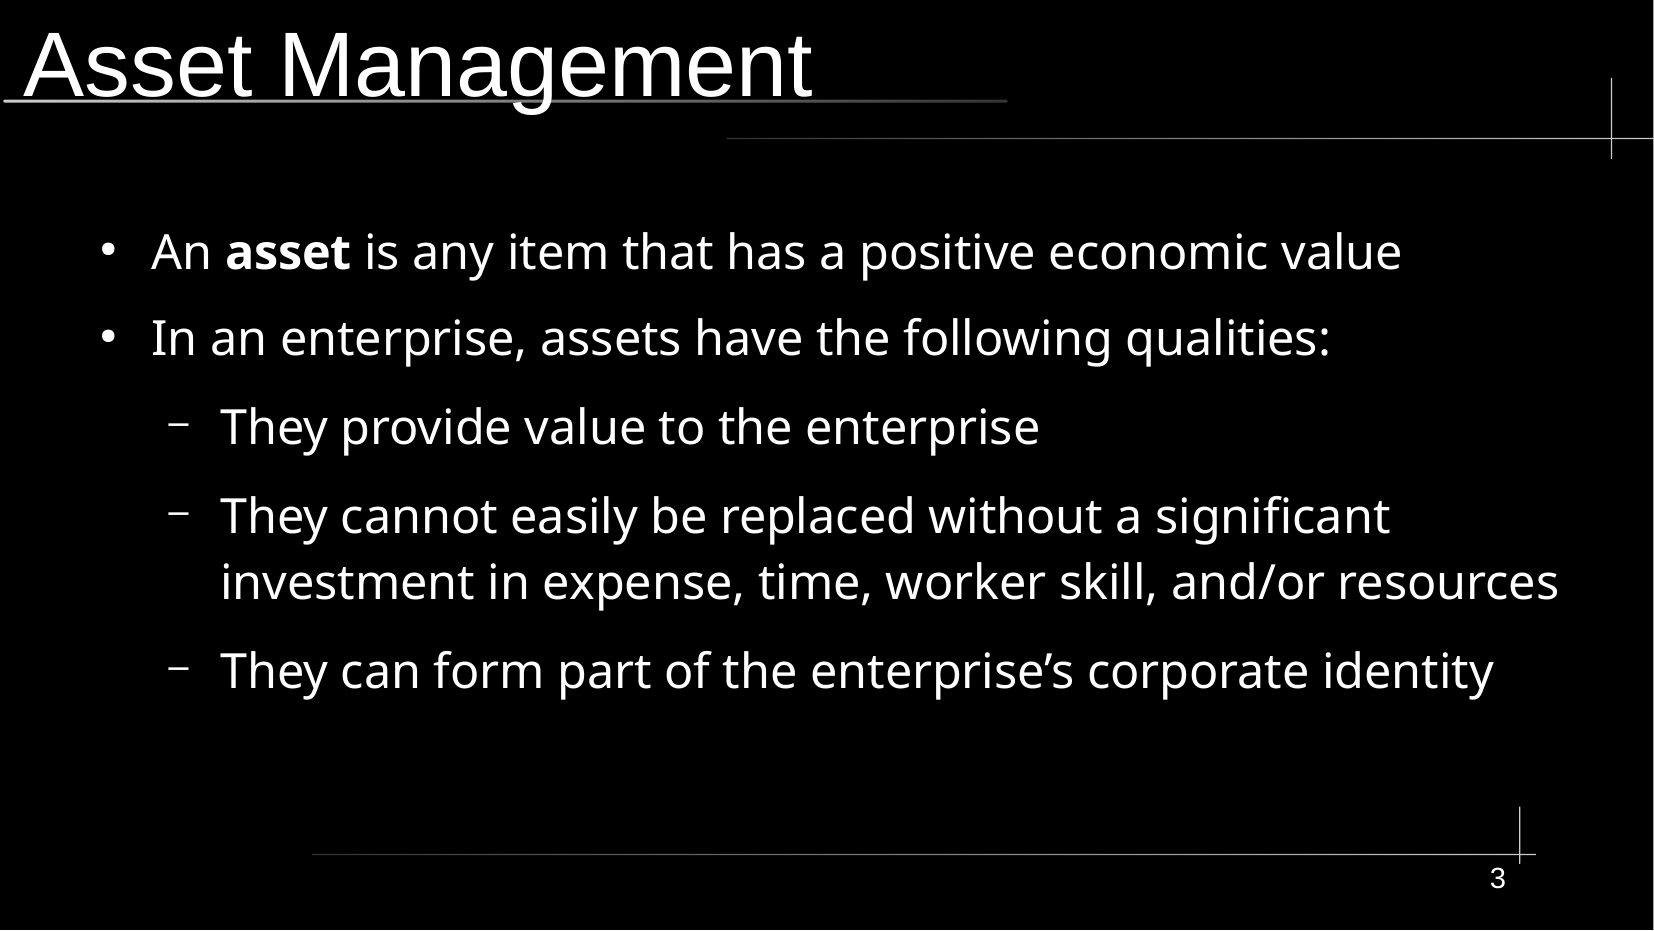

# Asset Management
An asset is any item that has a positive economic value
In an enterprise, assets have the following qualities:
They provide value to the enterprise
They cannot easily be replaced without a significant investment in expense, time, worker skill, and/or resources
They can form part of the enterprise’s corporate identity
3